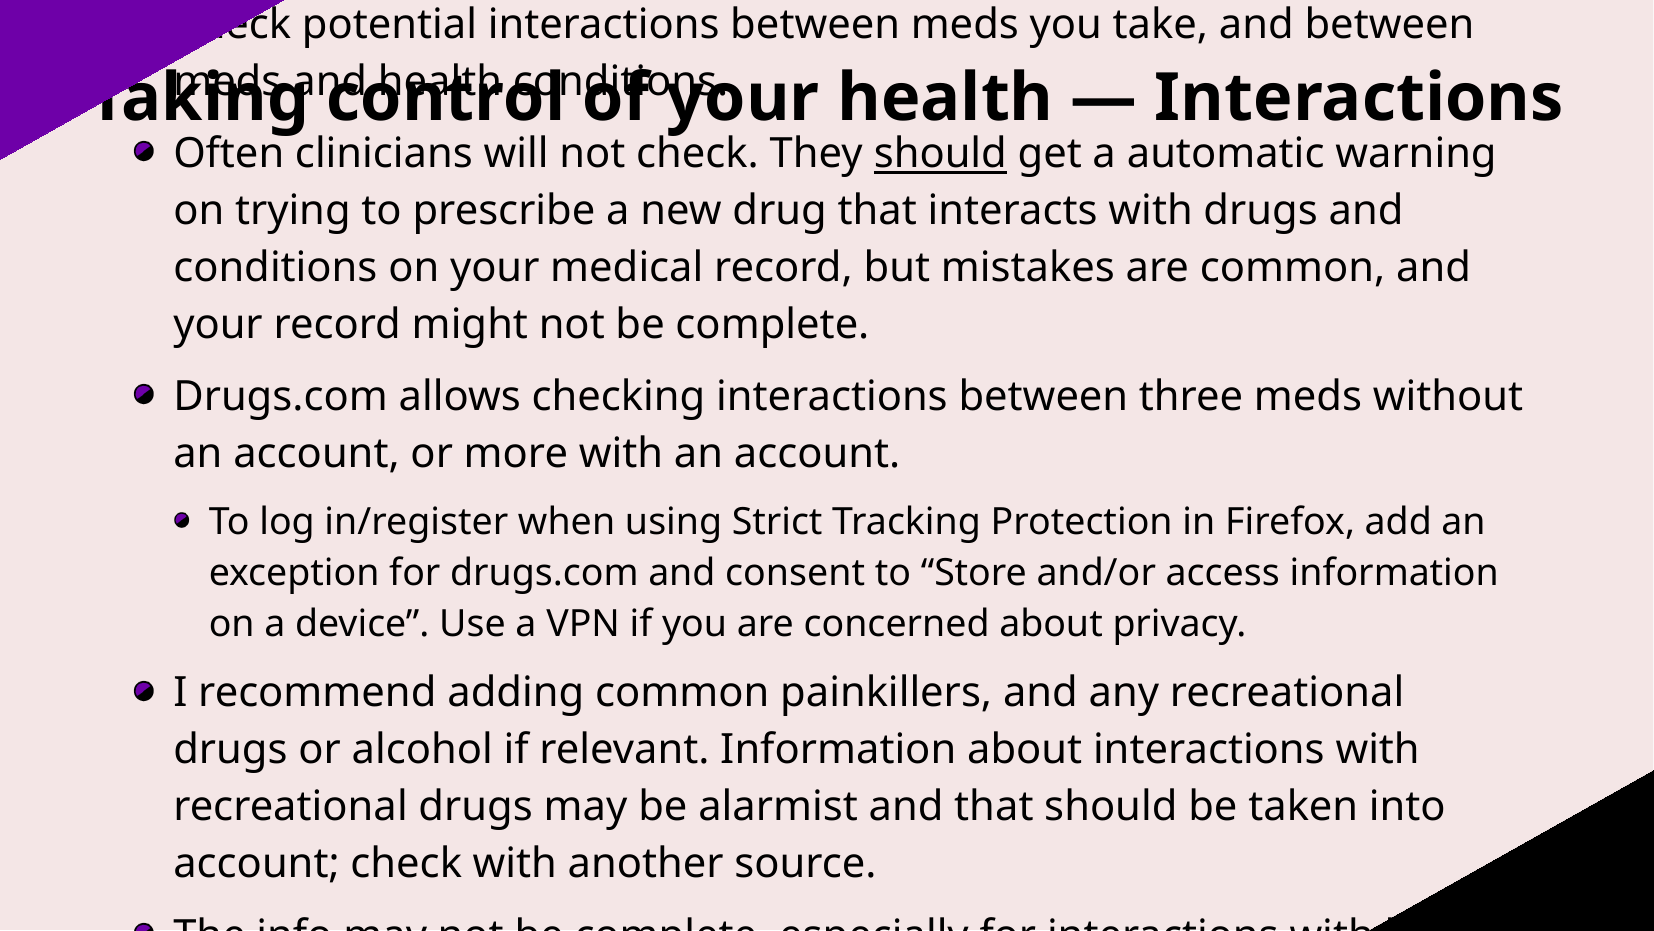

Check potential interactions between meds you take, and between meds and health conditions.
Often clinicians will not check. They should get a automatic warning on trying to prescribe a new drug that interacts with drugs and conditions on your medical record, but mistakes are common, and your record might not be complete.
Drugs.com allows checking interactions between three meds without an account, or more with an account.
To log in/register when using Strict Tracking Protection in Firefox, add an exception for drugs.com and consent to “Store and/or access information on a device”. Use a VPN if you are concerned about privacy.
I recommend adding common painkillers, and any recreational drugs or alcohol if relevant. Information about interactions with recreational drugs may be alarmist and that should be taken into account; check with another source.
The info may not be complete, especially for interactions with health conditions.
# Taking control of your health — Interactions